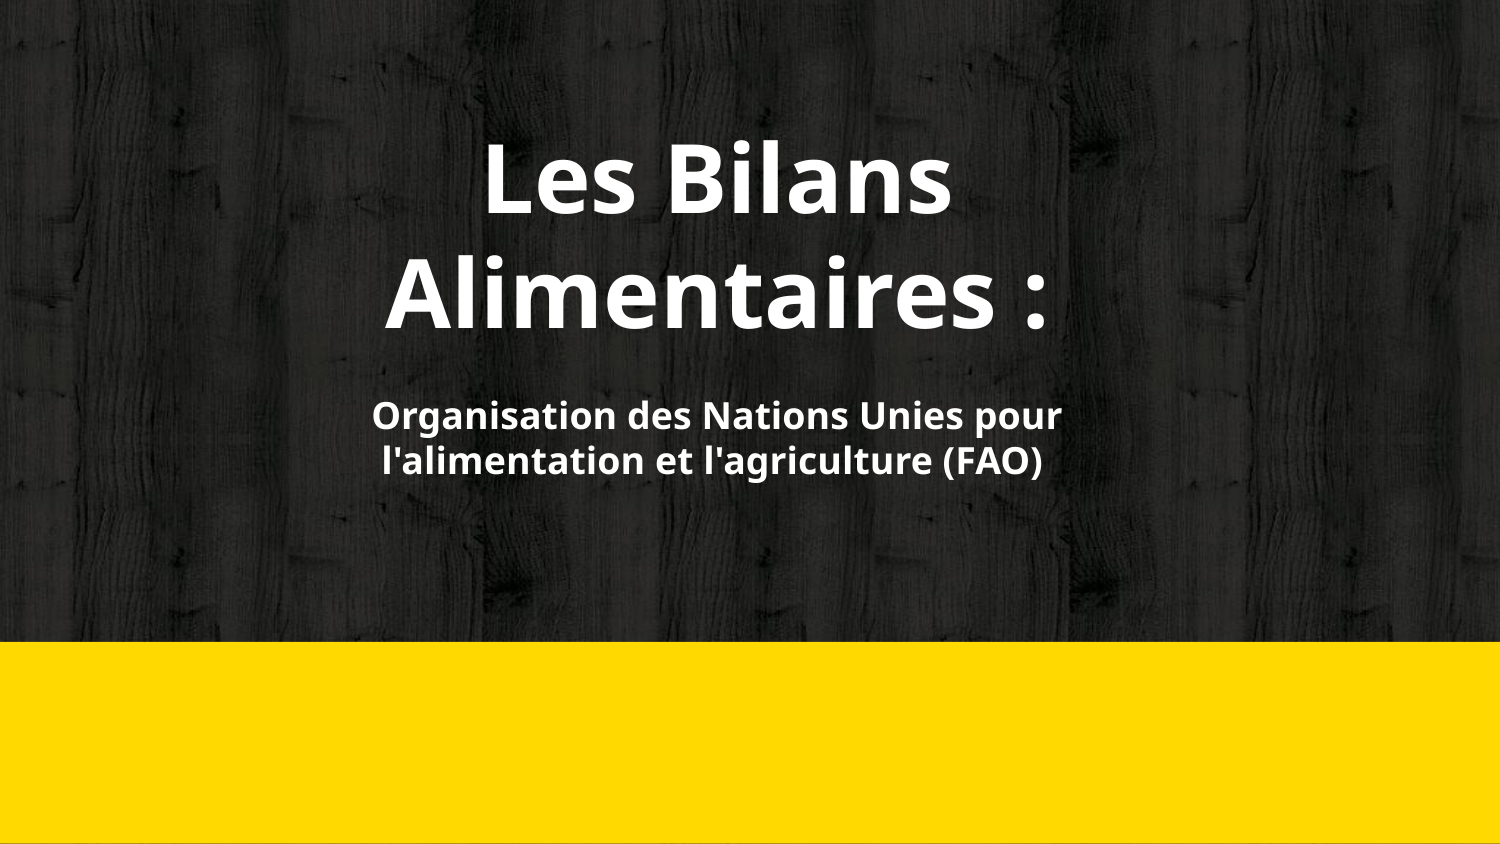

Les Bilans Alimentaires :
Organisation des Nations Unies pour l'alimentation et l'agriculture (FAO)